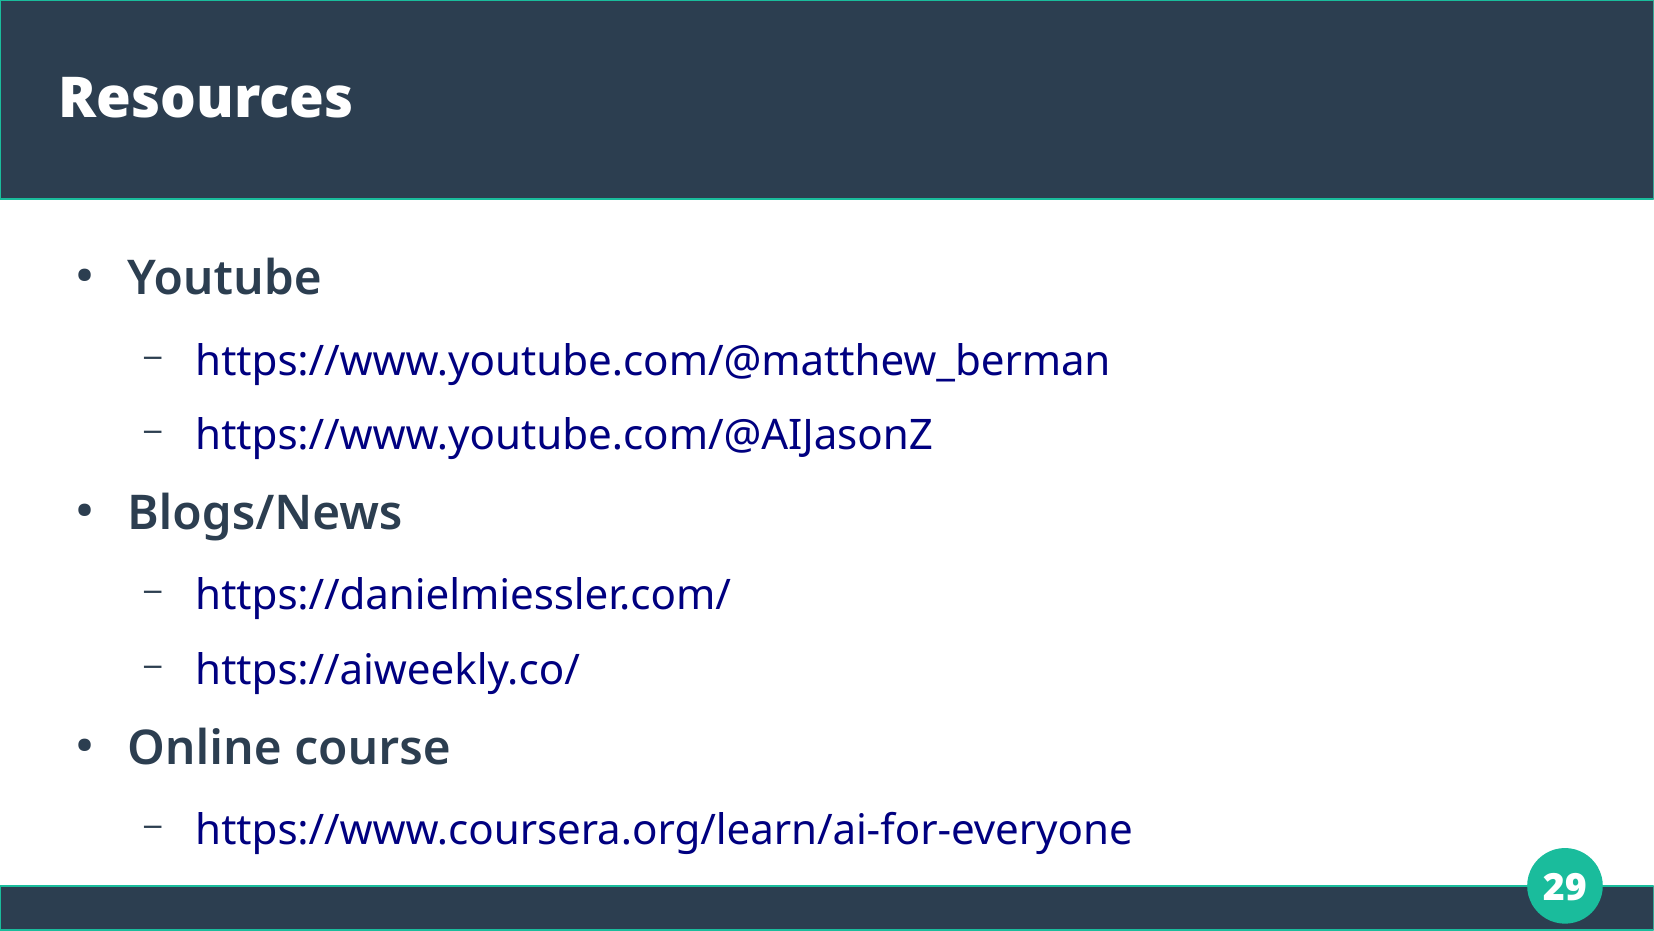

# Resources
Youtube
https://www.youtube.com/@matthew_berman
https://www.youtube.com/@AIJasonZ
Blogs/News
https://danielmiessler.com/
https://aiweekly.co/
Online course
https://www.coursera.org/learn/ai-for-everyone
29